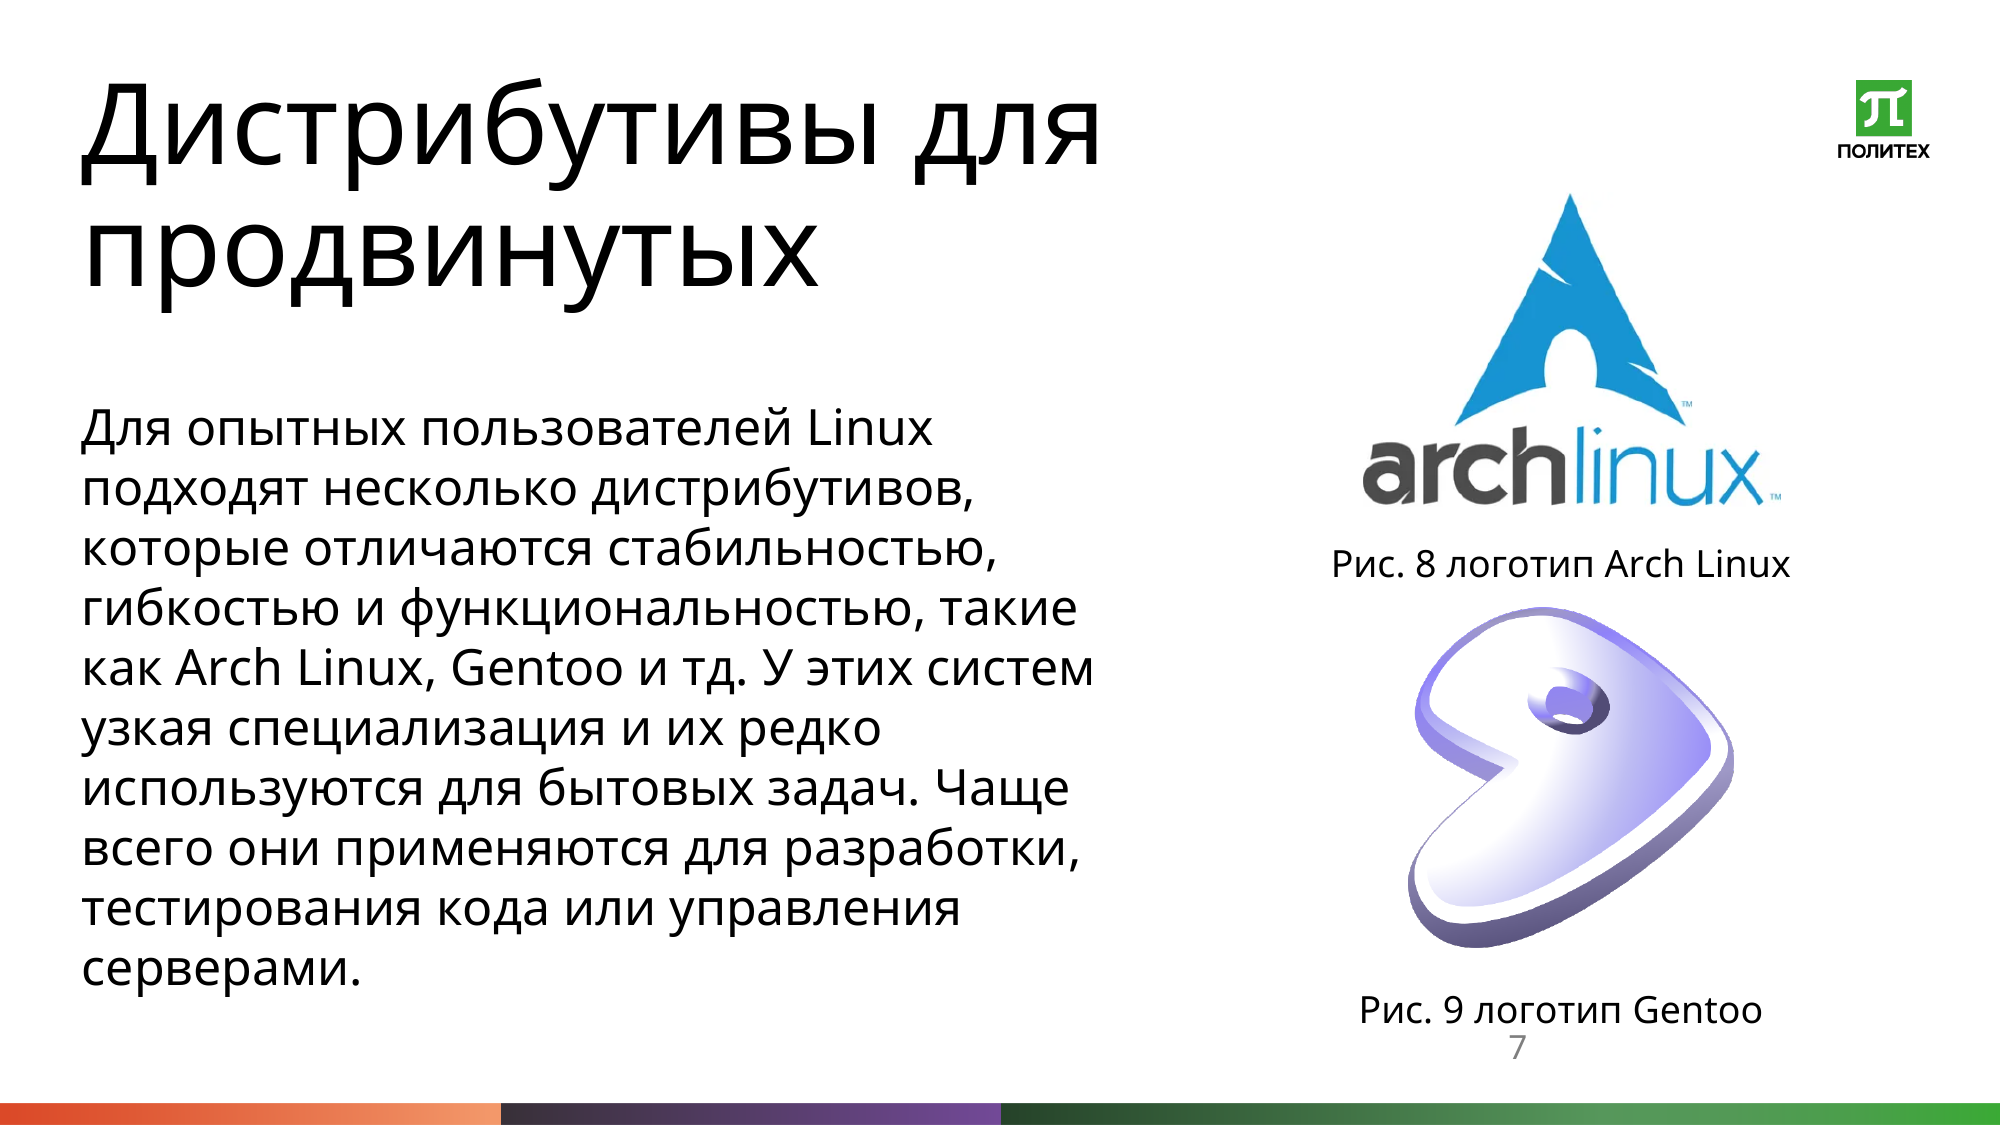

# Дистрибутивы для продвинутых
Для опытных пользователей Linux подходят несколько дистрибутивов, которые отличаются стабильностью, гибкостью и функциональностью, такие как Arch Linux, Gentoo и тд. У этих систем узкая специализация и их редко используются для бытовых задач. Чаще всего они применяются для разработки, тестирования кода или управления серверами.
Рис. 8 логотип Arch Linux
Рис. 9 логотип Gentoo